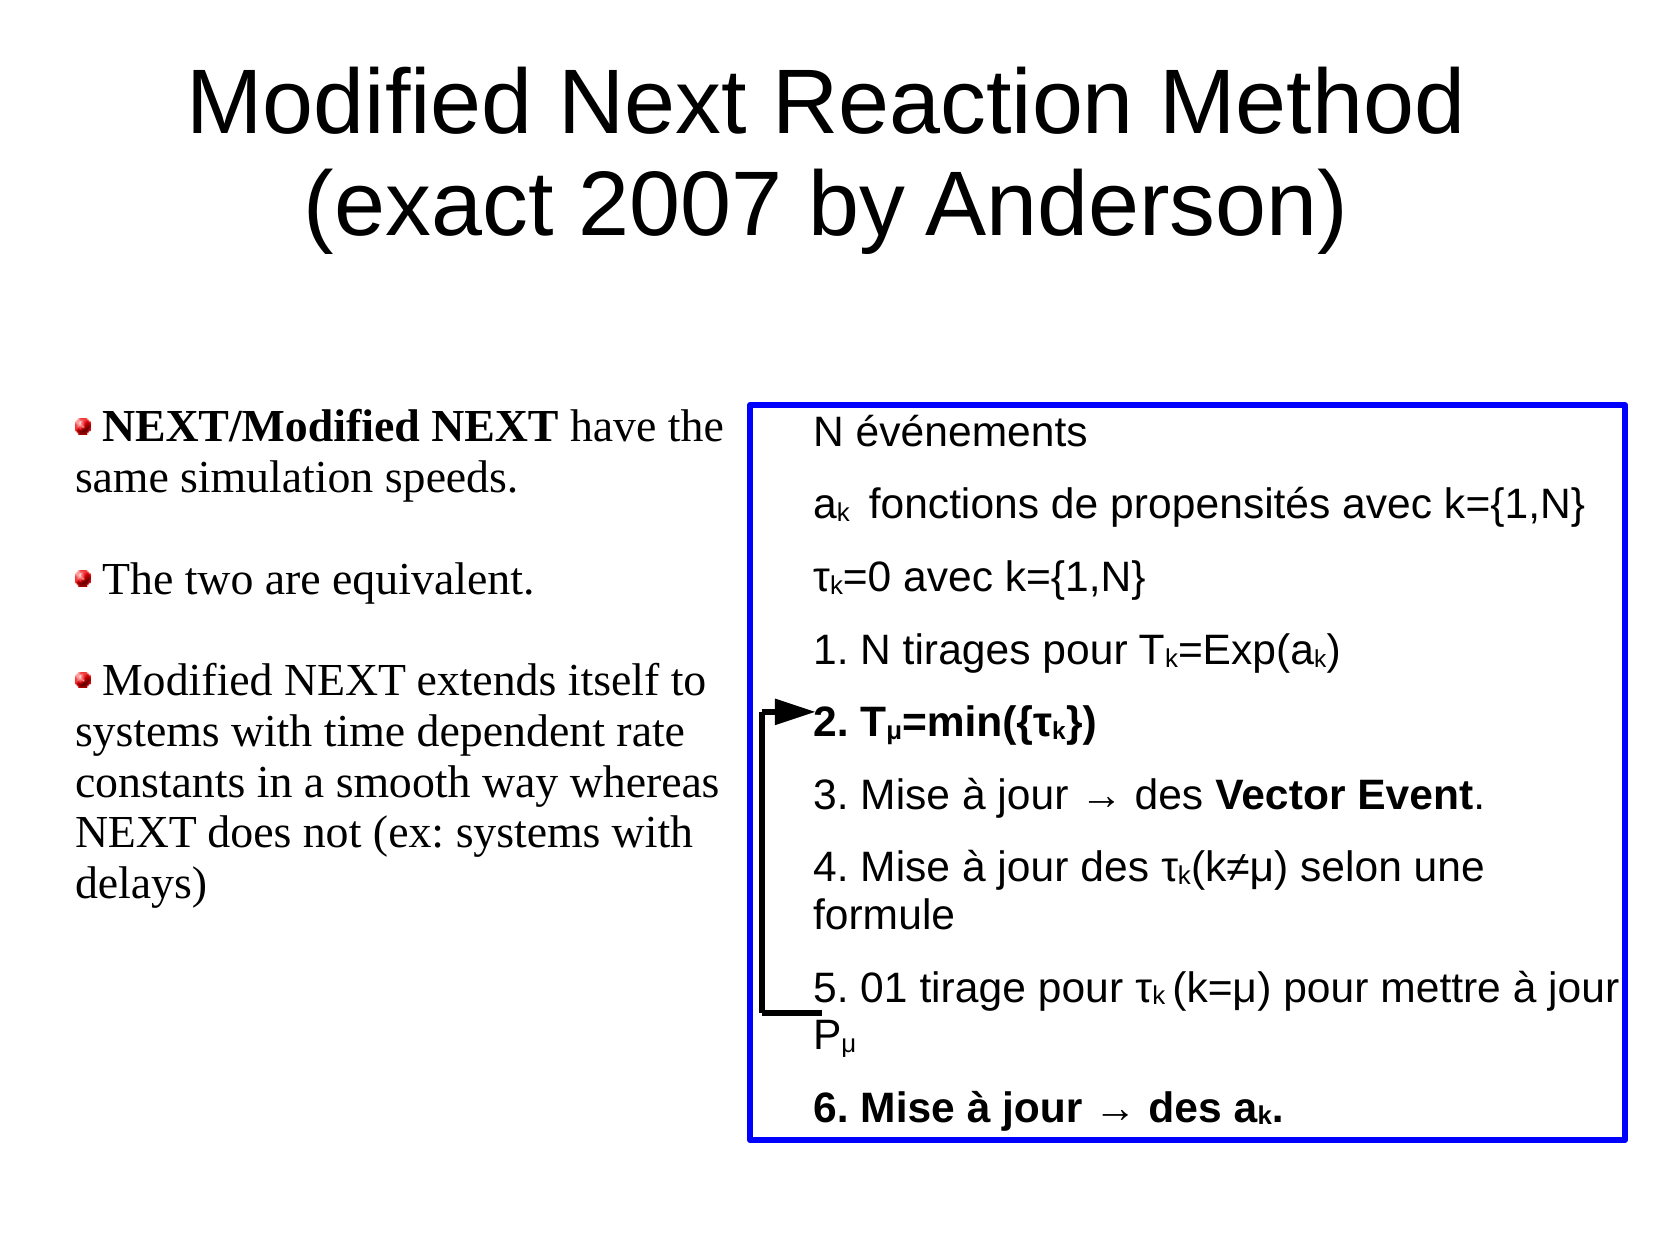

# Modified Next Reaction Method (exact 2007 by Anderson)
 NEXT/Modified NEXT have the same simulation speeds.
 The two are equivalent.
 Modified NEXT extends itself to systems with time dependent rate constants in a smooth way whereas NEXT does not (ex: systems with delays)
N événements
ak fonctions de propensités avec k={1,N}
τk=0 avec k={1,N}
1. N tirages pour Tk=Exp(ak)
2. Tμ=min({τk})
3. Mise à jour → des Vector Event.
4. Mise à jour des τk(k≠μ) selon une formule
5. 01 tirage pour τk (k=μ) pour mettre à jour Pμ
6. Mise à jour → des ak.